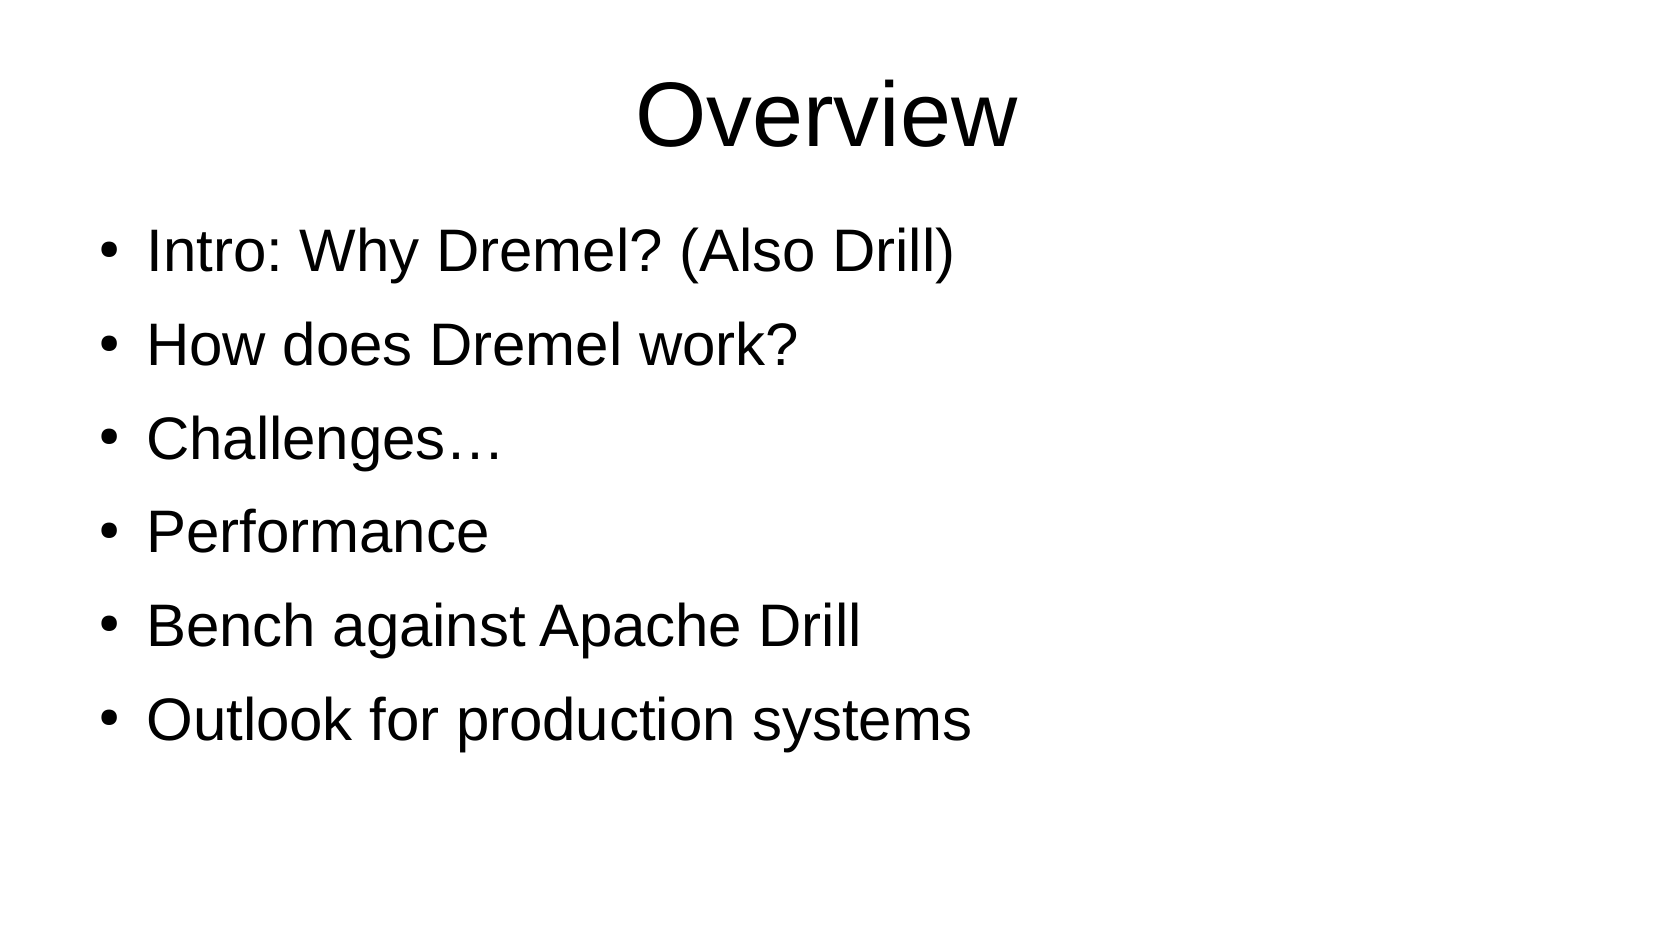

# Overview
Intro: Why Dremel? (Also Drill)
How does Dremel work?
Challenges…
Performance
Bench against Apache Drill
Outlook for production systems